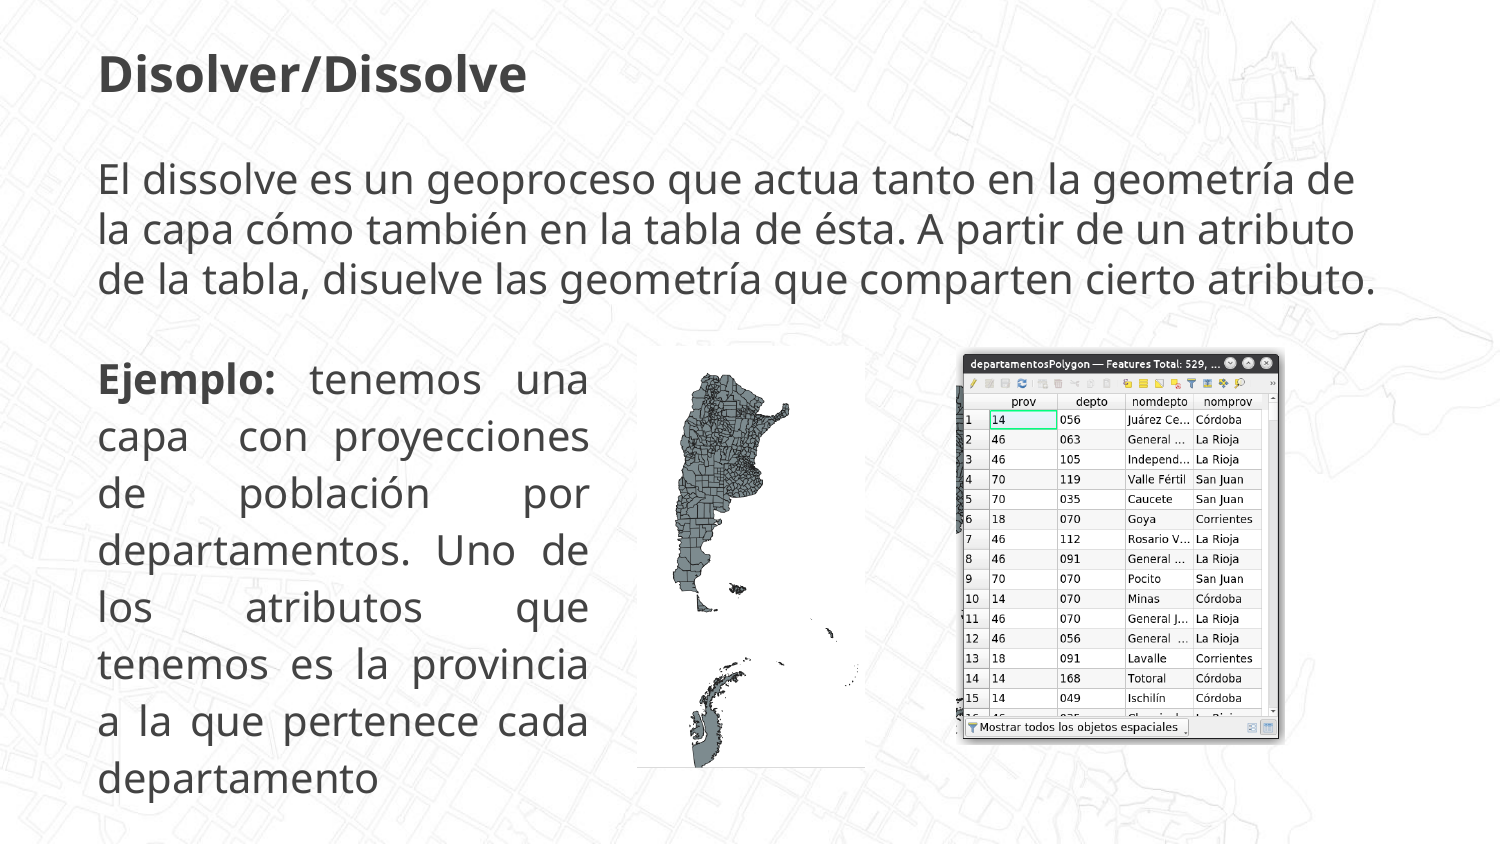

Disolver/Dissolve
El dissolve es un geoproceso que actua tanto en la geometría de la capa cómo también en la tabla de ésta. A partir de un atributo de la tabla, disuelve las geometría que comparten cierto atributo.
Ejemplo: tenemos una capa con proyecciones de población por departamentos. Uno de los atributos que tenemos es la provincia a la que pertenece cada departamento